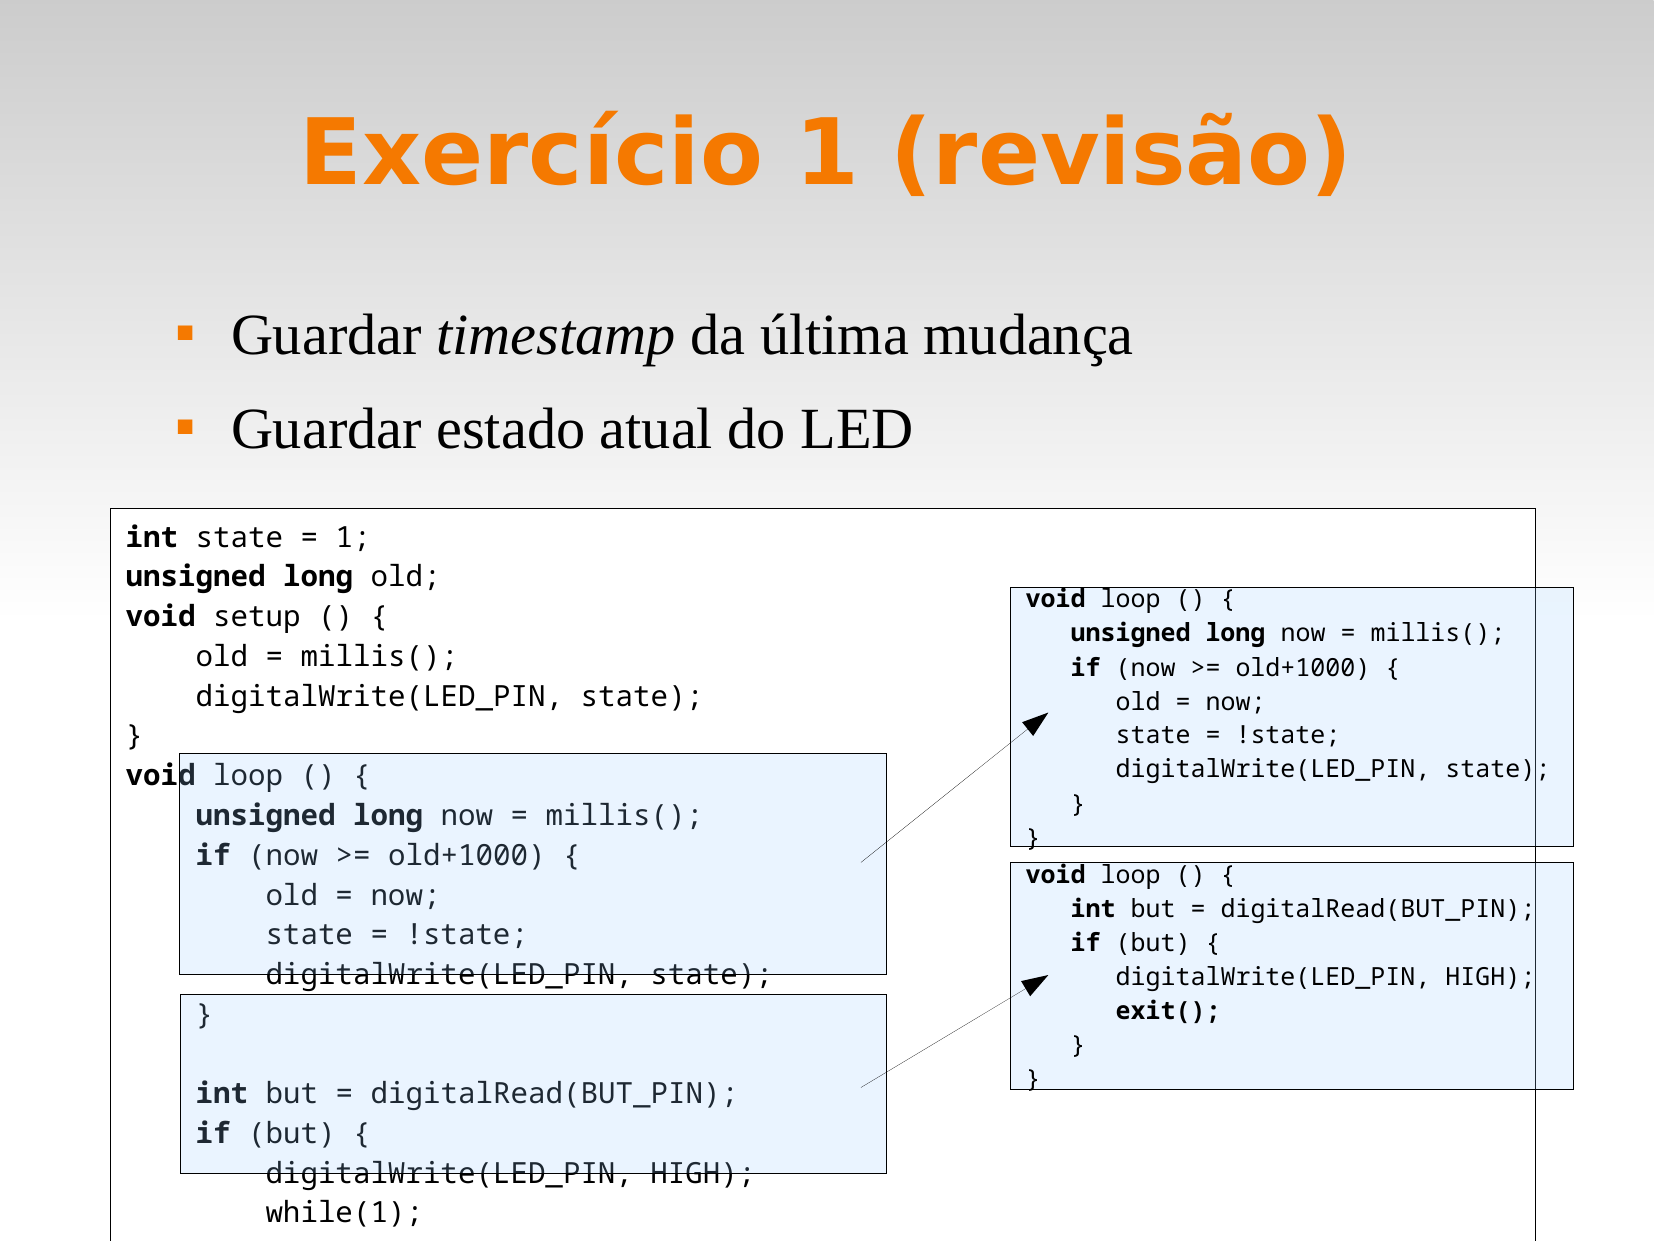

# Exercício 1 (revisão)
Guardar timestamp da última mudança
Guardar estado atual do LED
int state = 1;
unsigned long old;
void setup () {
 old = millis();
 digitalWrite(LED_PIN, state);
}
void loop () {
 unsigned long now = millis();
 if (now >= old+1000) {
 old = now;
 state = !state;
 digitalWrite(LED_PIN, state);
 }
 int but = digitalRead(BUT_PIN);
 if (but) {
 digitalWrite(LED_PIN, HIGH);
 while(1);
 }
}
void loop () {
 unsigned long now = millis();
 if (now >= old+1000) {
 old = now;
 state = !state;
 digitalWrite(LED_PIN, state);
 }
}
void loop () {
 int but = digitalRead(BUT_PIN);
 if (but) {
 digitalWrite(LED_PIN, HIGH);
 exit();
 }
}